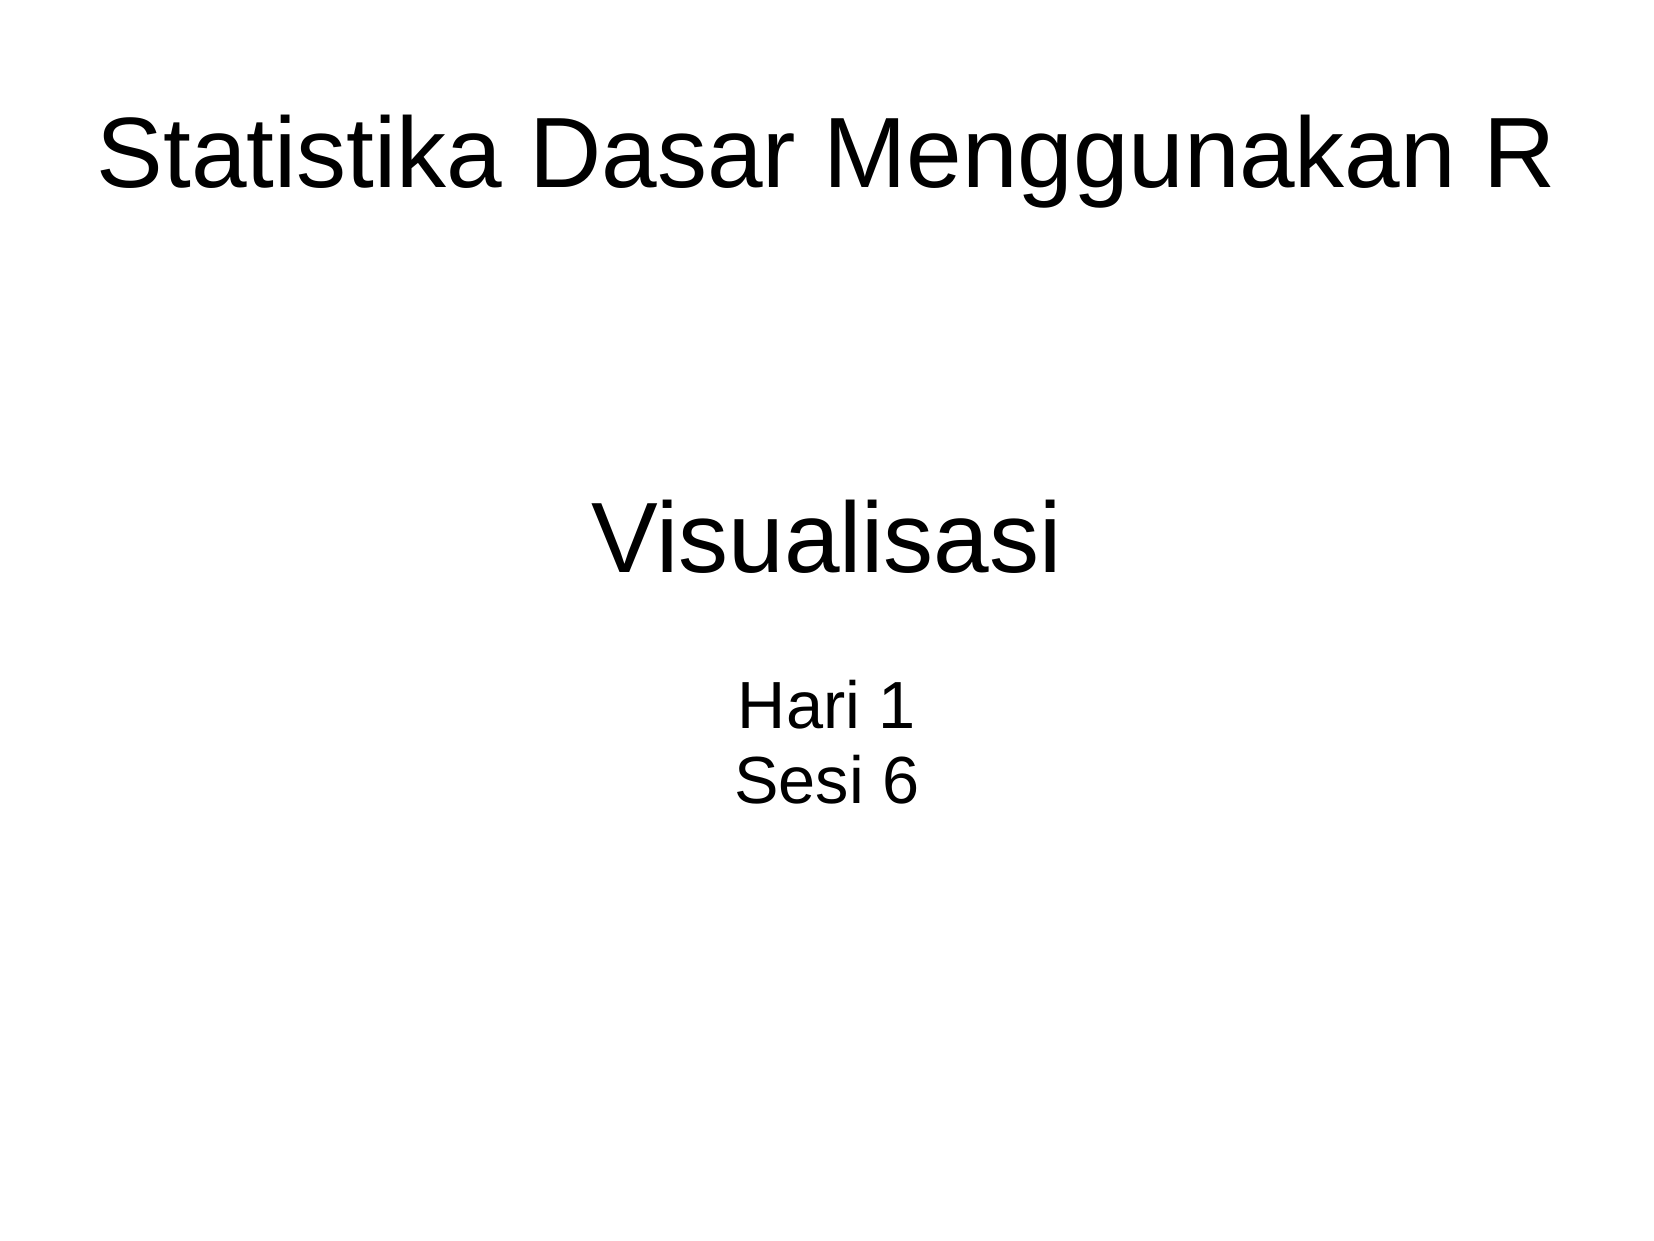

# Statistika Dasar Menggunakan R
Visualisasi
Hari 1
Sesi 6